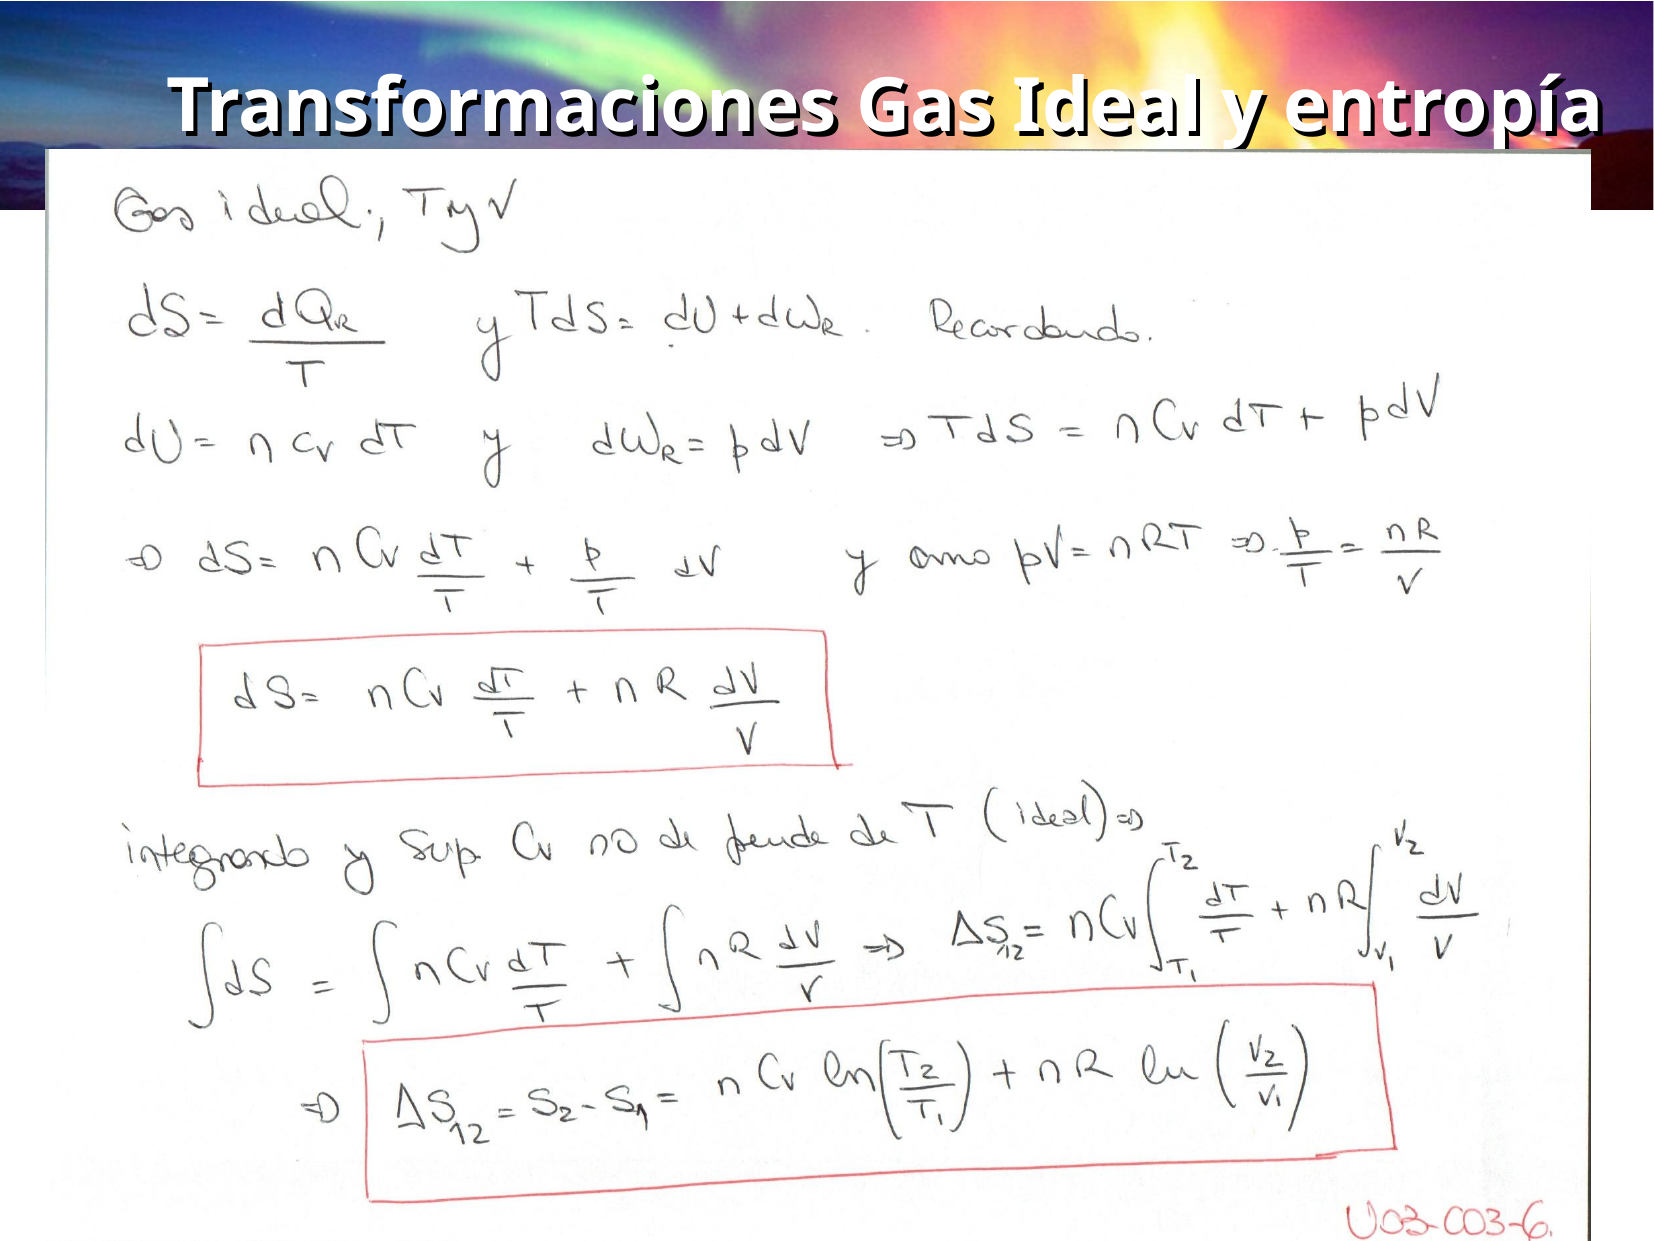

# Transformaciones Gas Ideal y entropía
FÍSICA III B
14